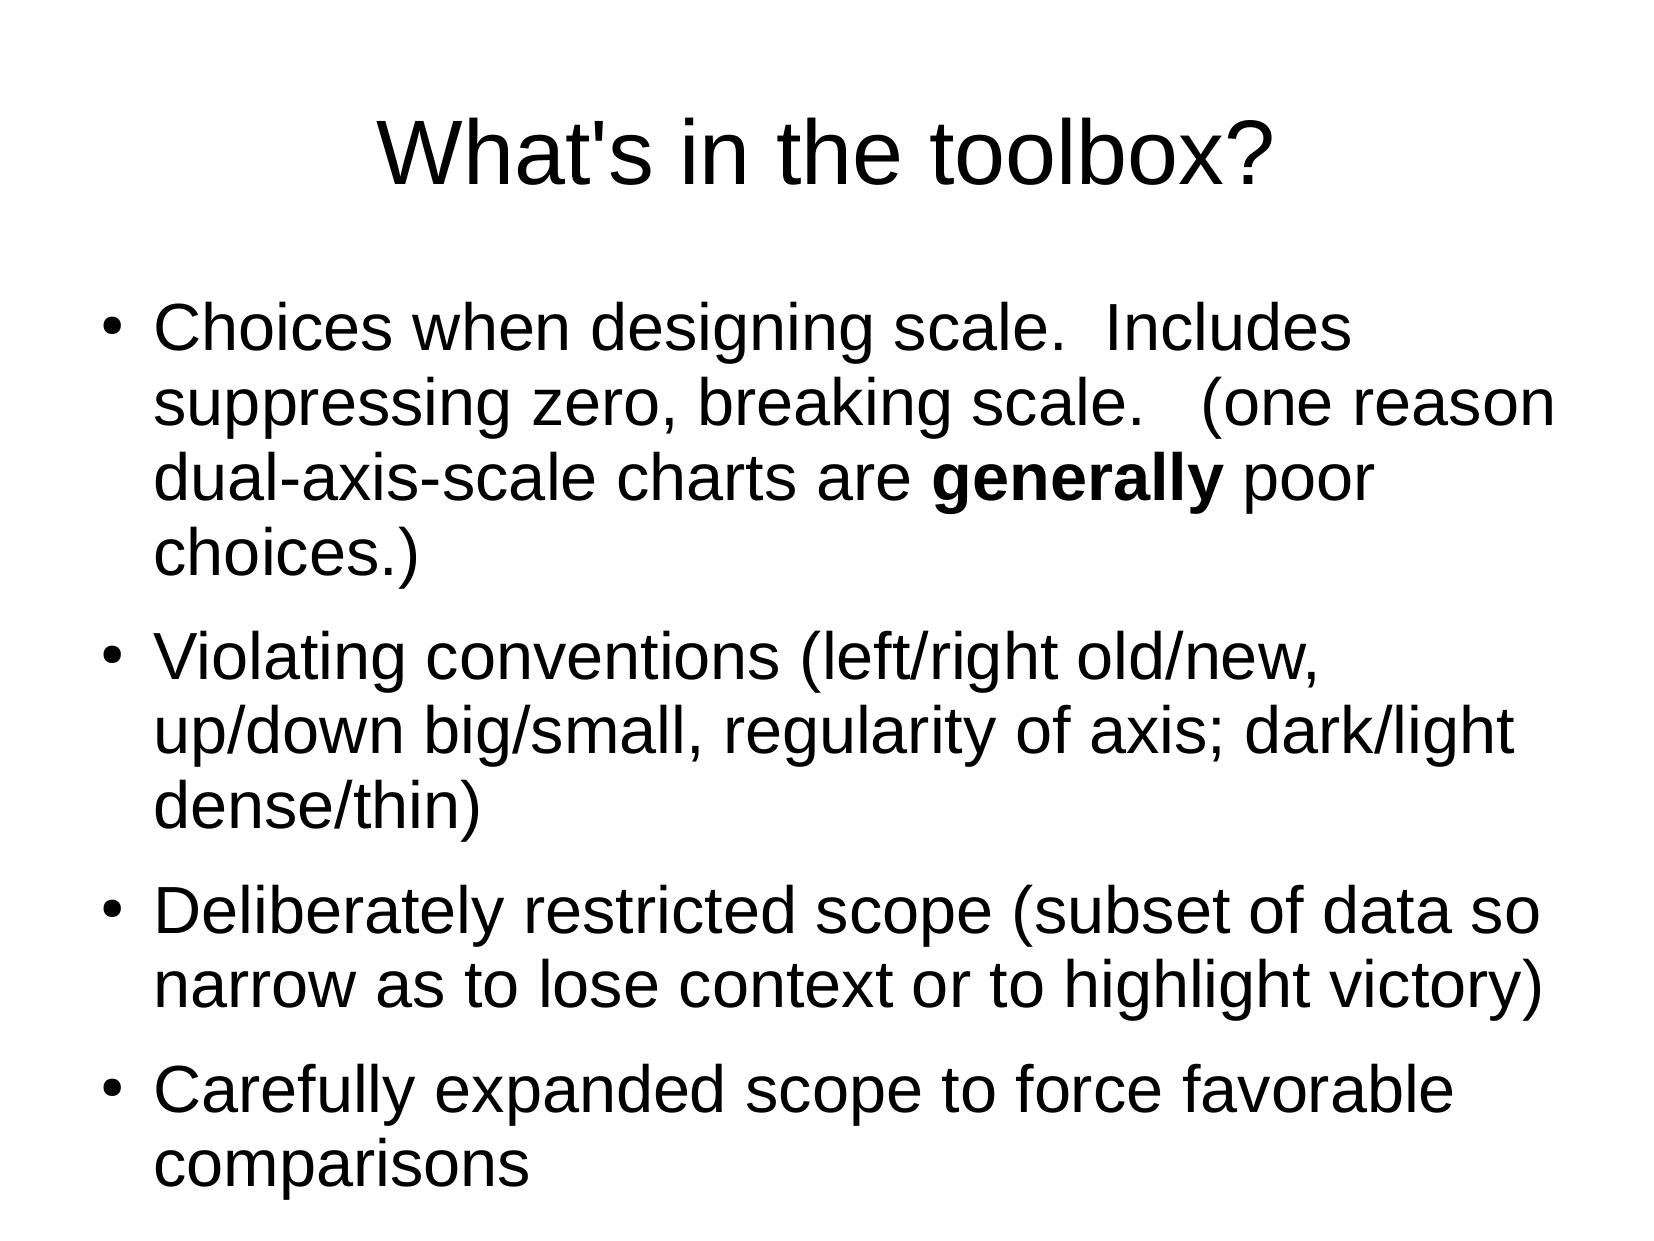

# What's in the toolbox?
Choices when designing scale. Includes suppressing zero, breaking scale. (one reason dual-axis-scale charts are generally poor choices.)
Violating conventions (left/right old/new, up/down big/small, regularity of axis; dark/light dense/thin)
Deliberately restricted scope (subset of data so narrow as to lose context or to highlight victory)
Carefully expanded scope to force favorable comparisons